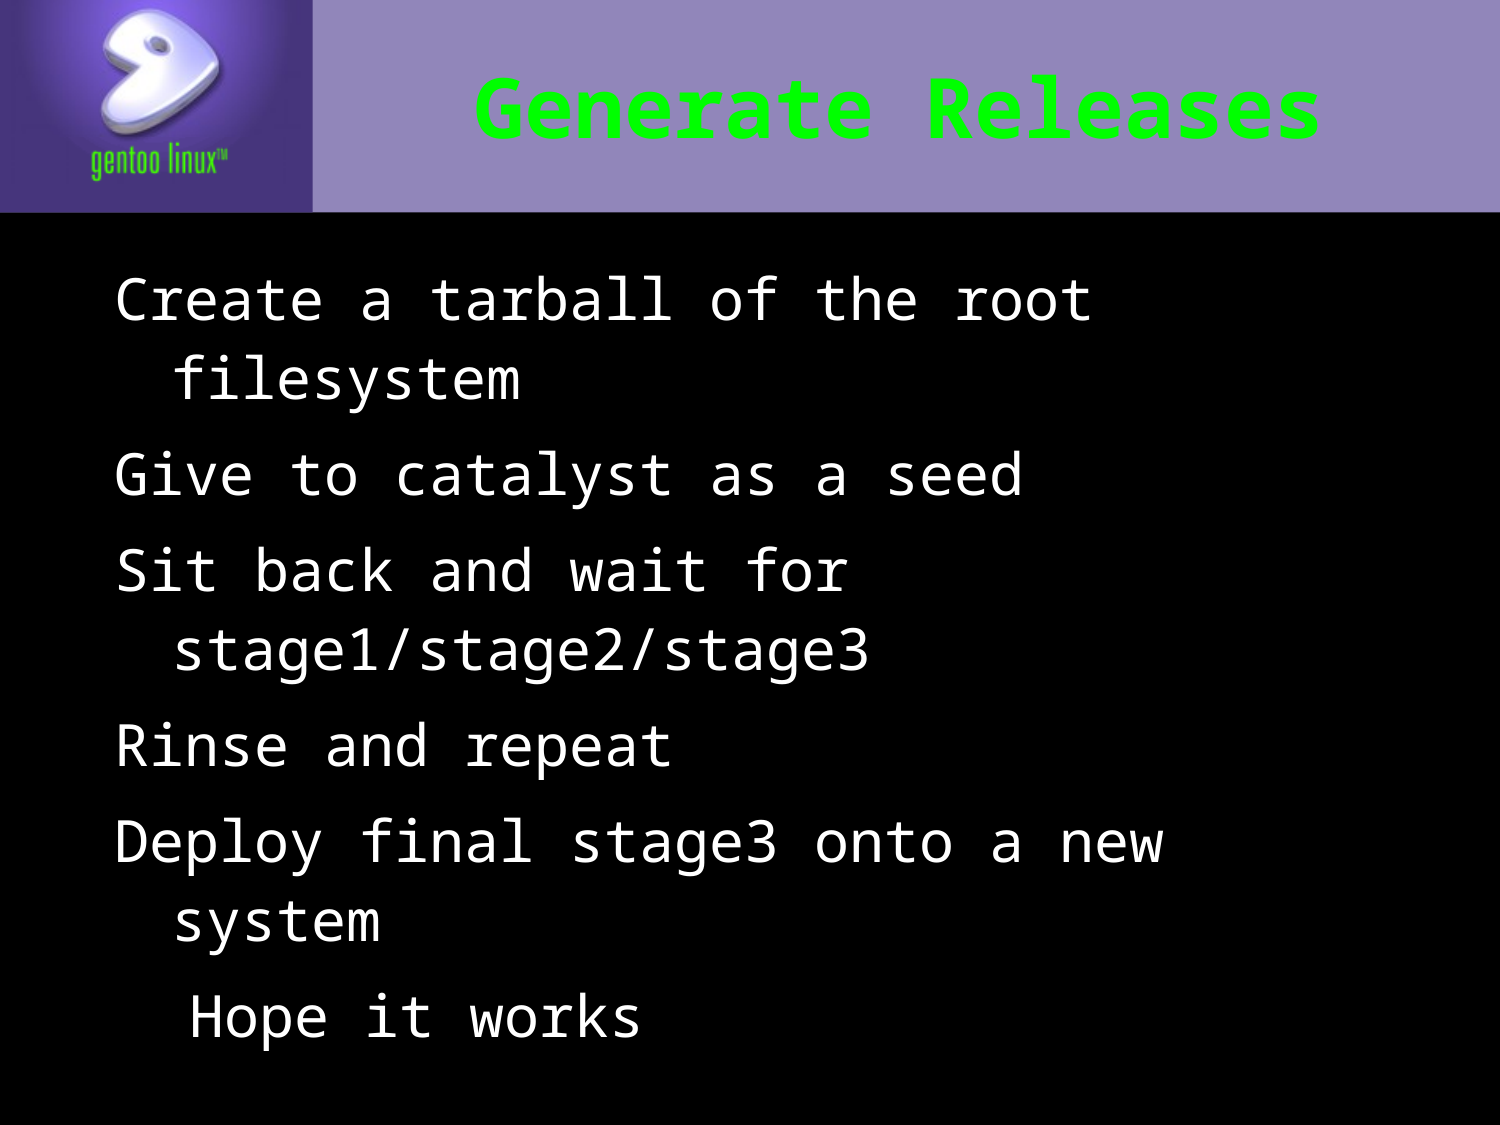

# Generate Releases
Create a tarball of the root filesystem
Give to catalyst as a seed
Sit back and wait for stage1/stage2/stage3
Rinse and repeat
Deploy final stage3 onto a new system
Hope it works